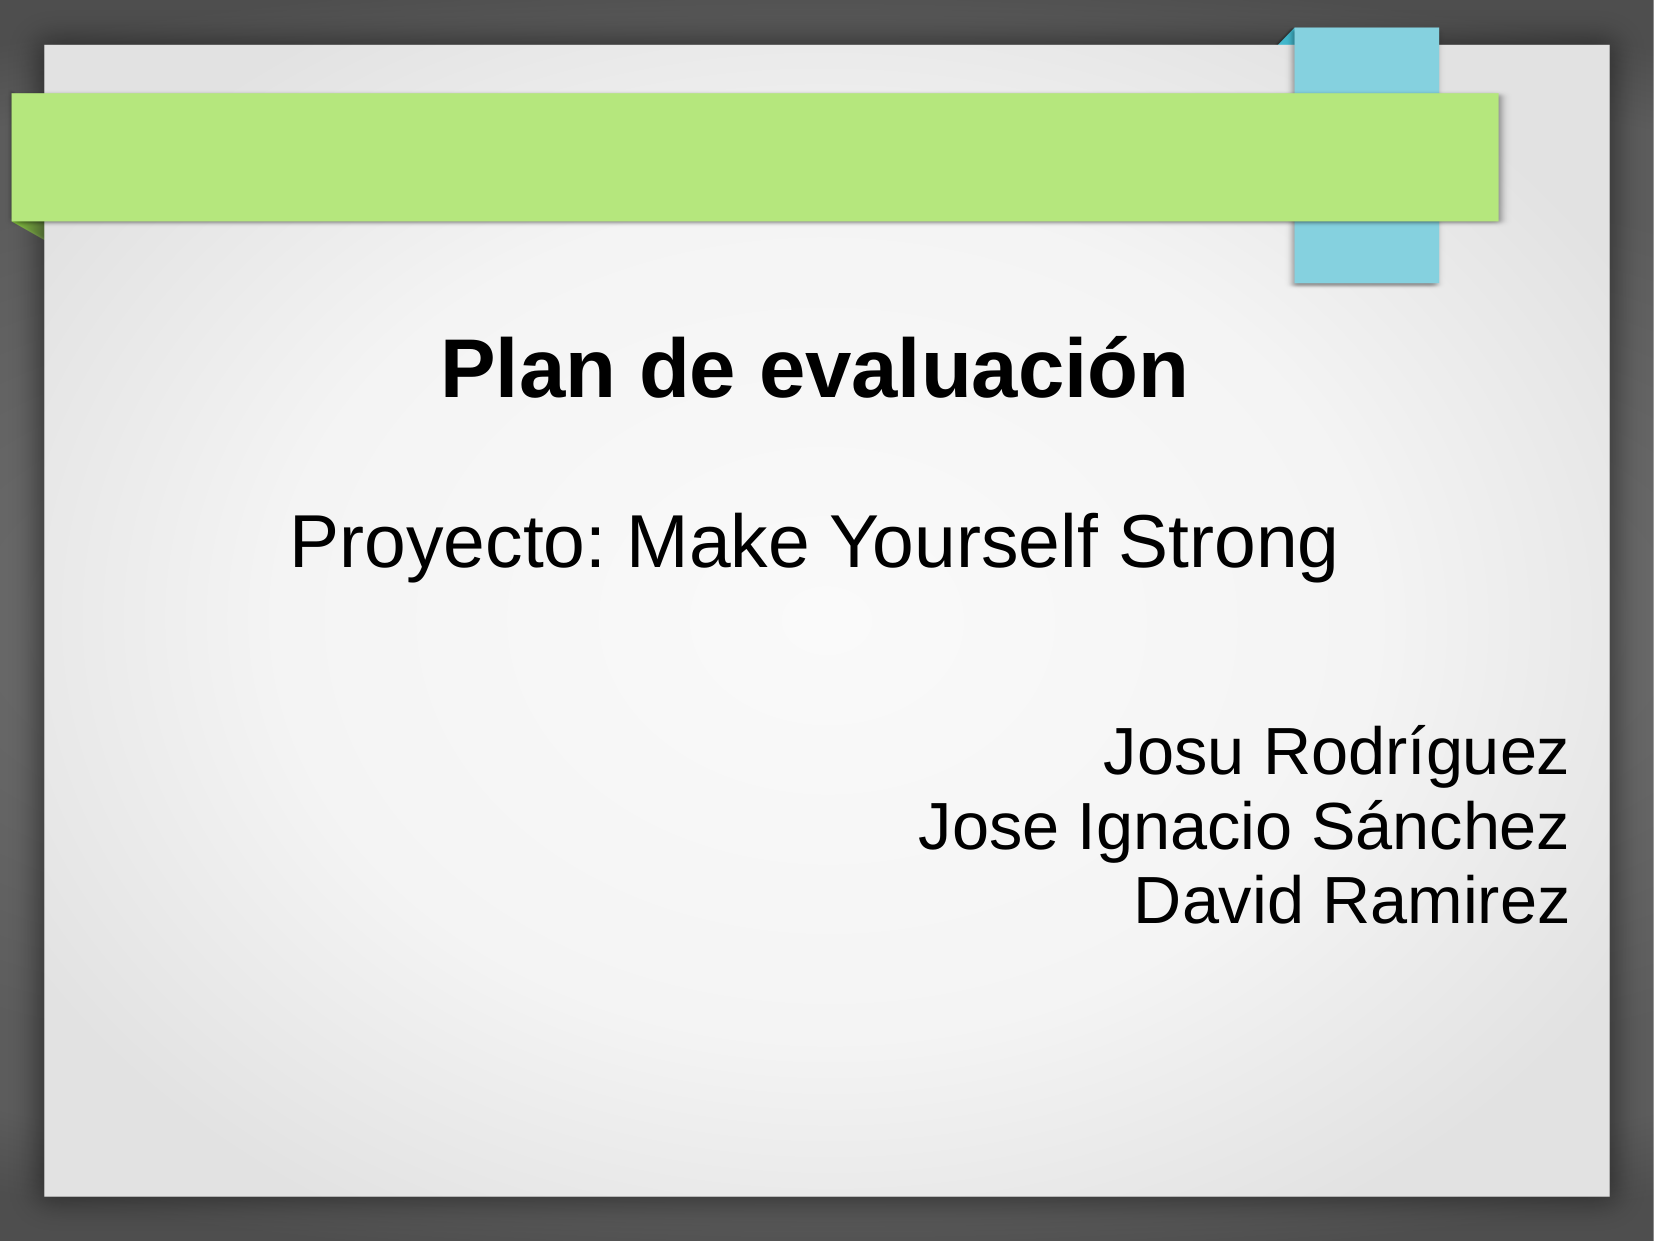

# Plan de evaluación Proyecto: Make Yourself Strong
Josu Rodríguez
Jose Ignacio Sánchez
David Ramirez